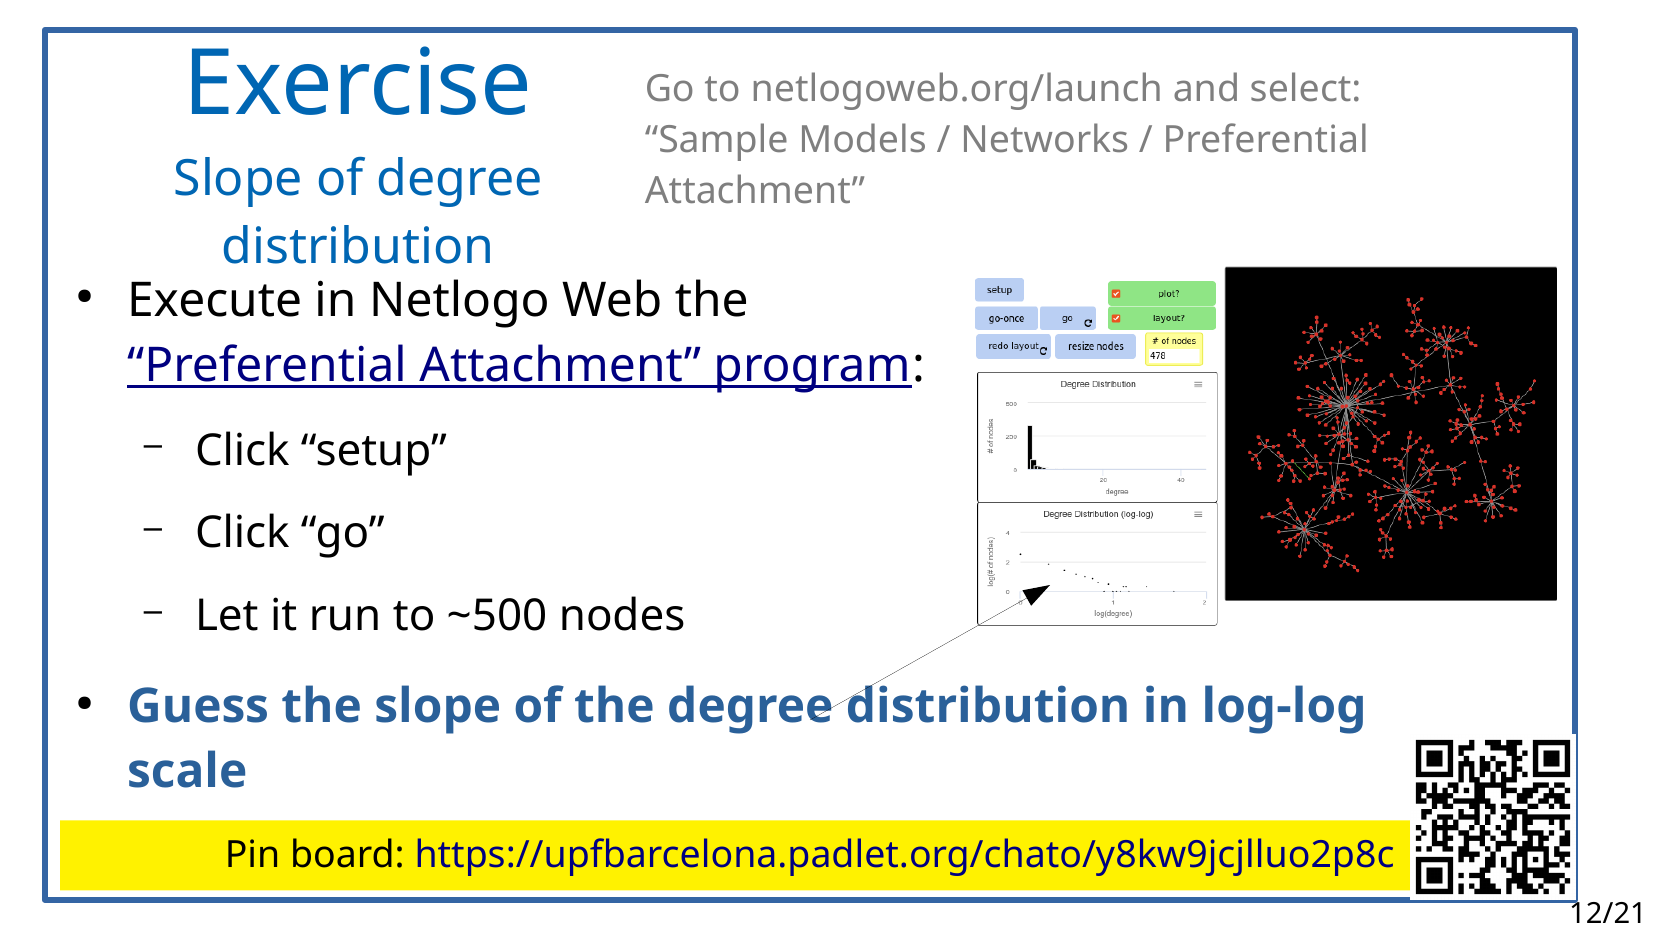

Exercise
Slope of degree distribution
Go to netlogoweb.org/launch and select:
“Sample Models / Networks / Preferential Attachment”
# Execute in Netlogo Web the “Preferential Attachment” program:
Click “setup”
Click “go”
Let it run to ~500 nodes
Guess the slope of the degree distribution in log-log scale
Pin board: https://upfbarcelona.padlet.org/chato/y8kw9jcjlluo2p8c
12